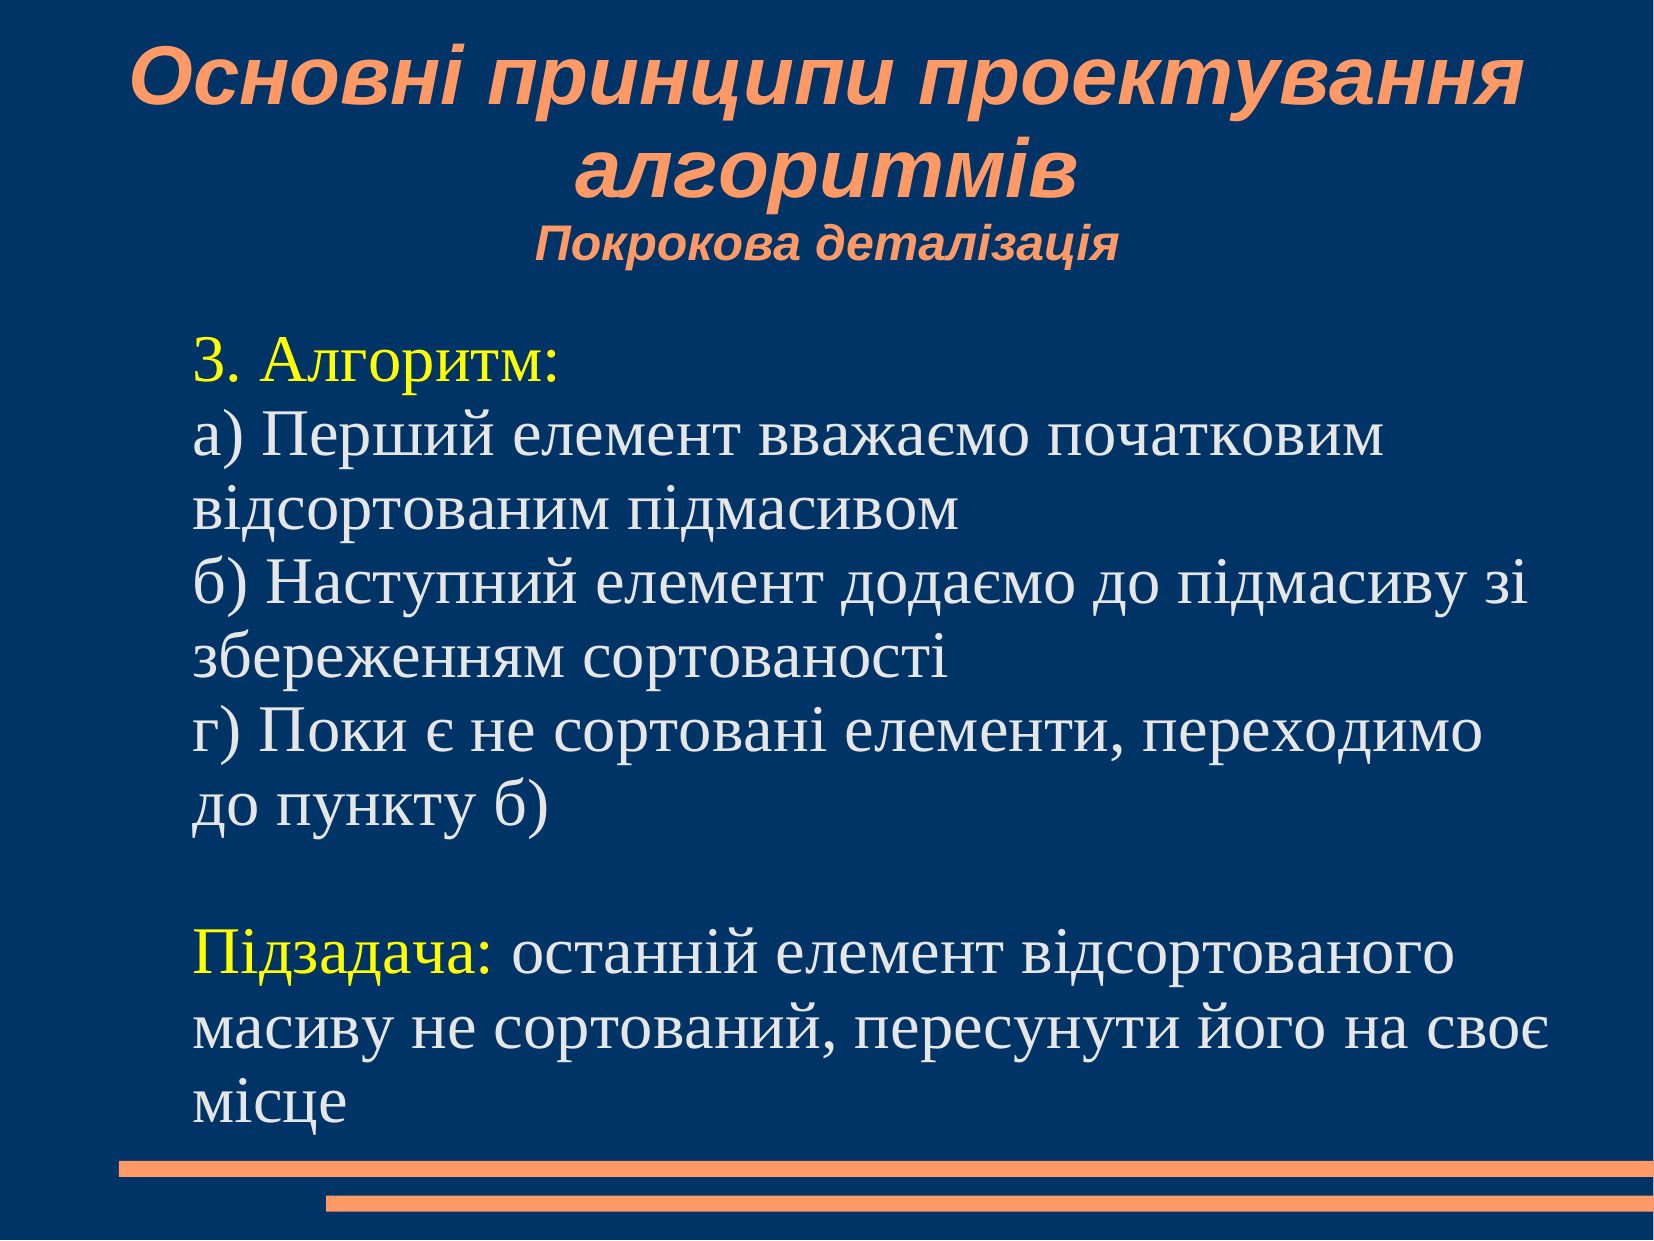

# Основні принципи проектування алгоритмів Покрокова деталізація
3. Алгоритм:
а) Перший елемент вважаємо початковим відсортованим підмасивом
б) Наступний елемент додаємо до підмасиву зі збереженням сортованості
г) Поки є не сортовані елементи, переходимо до пункту б)
Підзадача: останній елемент відсортованого масиву не сортований, пересунути його на своє місце